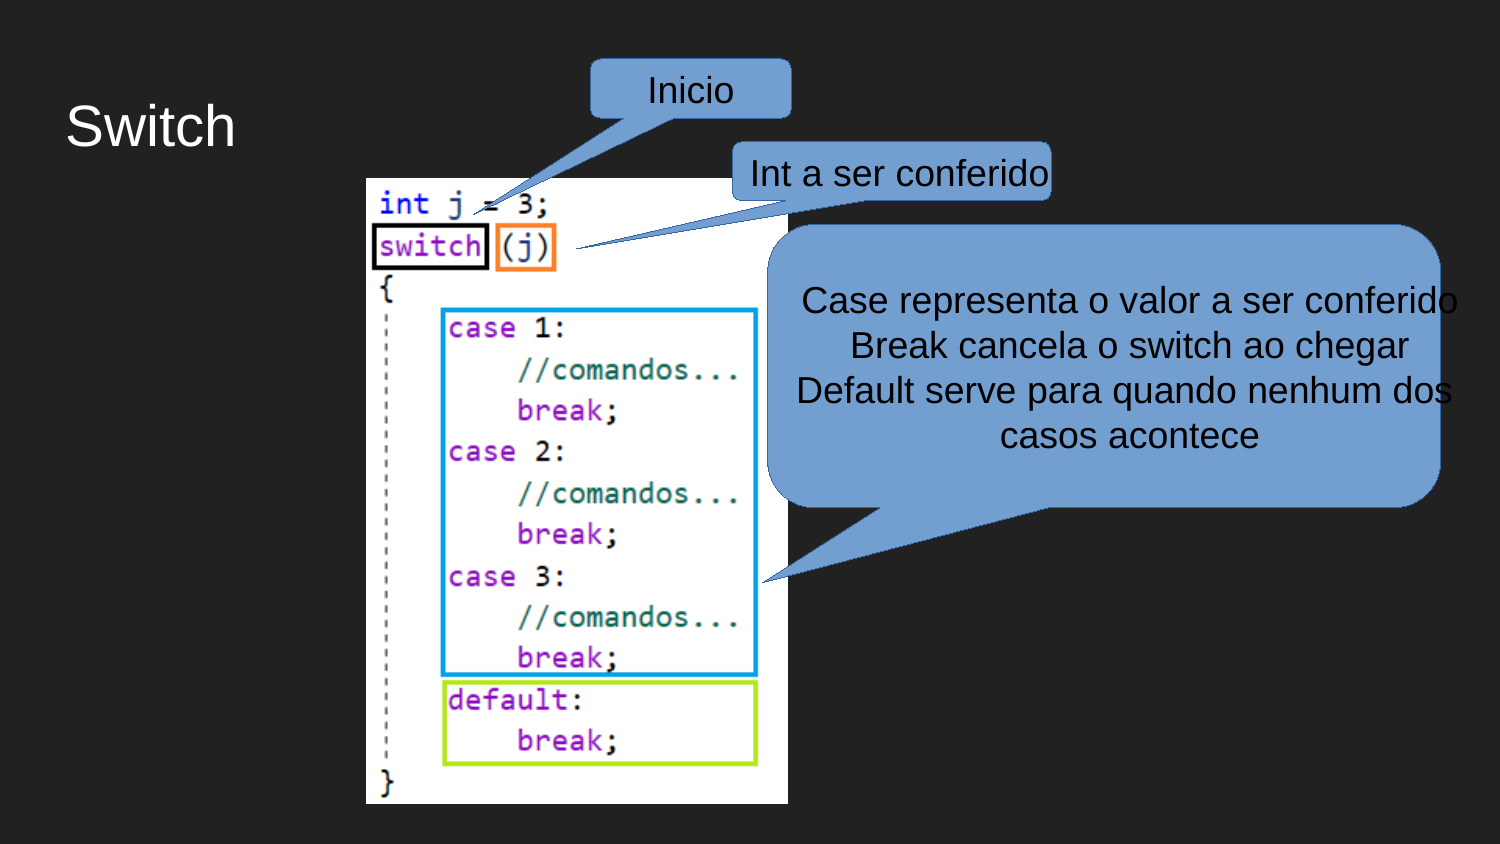

Inicio
Switch
Int a ser conferido
Case representa o valor a ser conferido
Break cancela o switch ao chegar
Default serve para quando nenhum dos
casos acontece